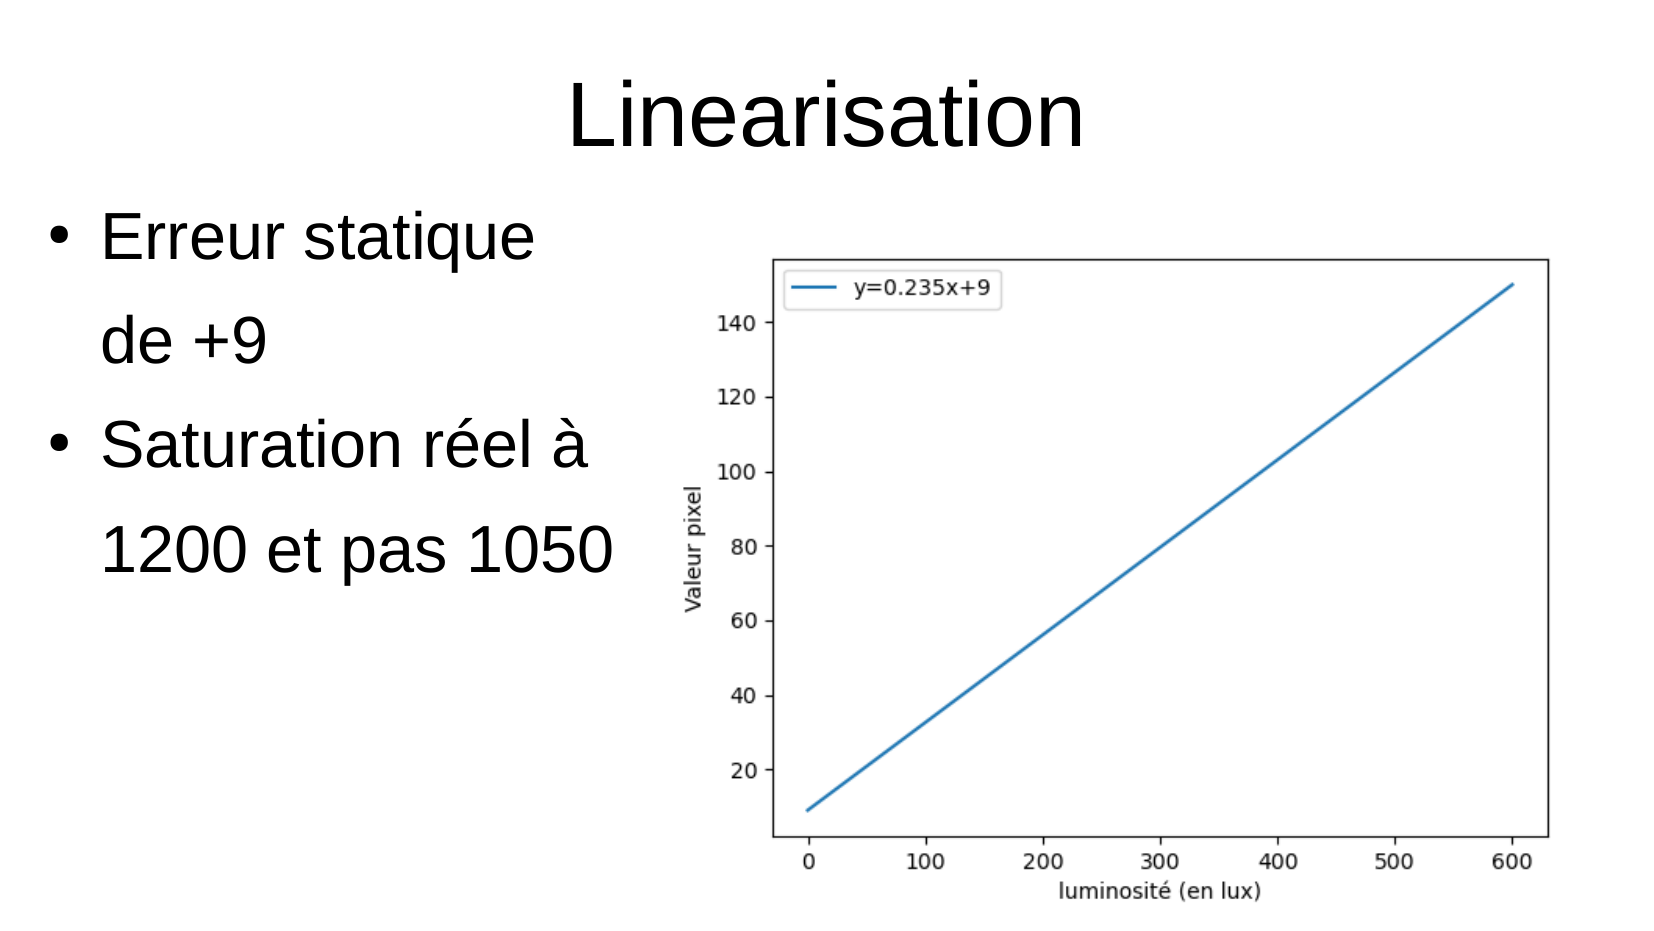

# Linearisation
Erreur statique
de +9
Saturation réel à
1200 et pas 1050